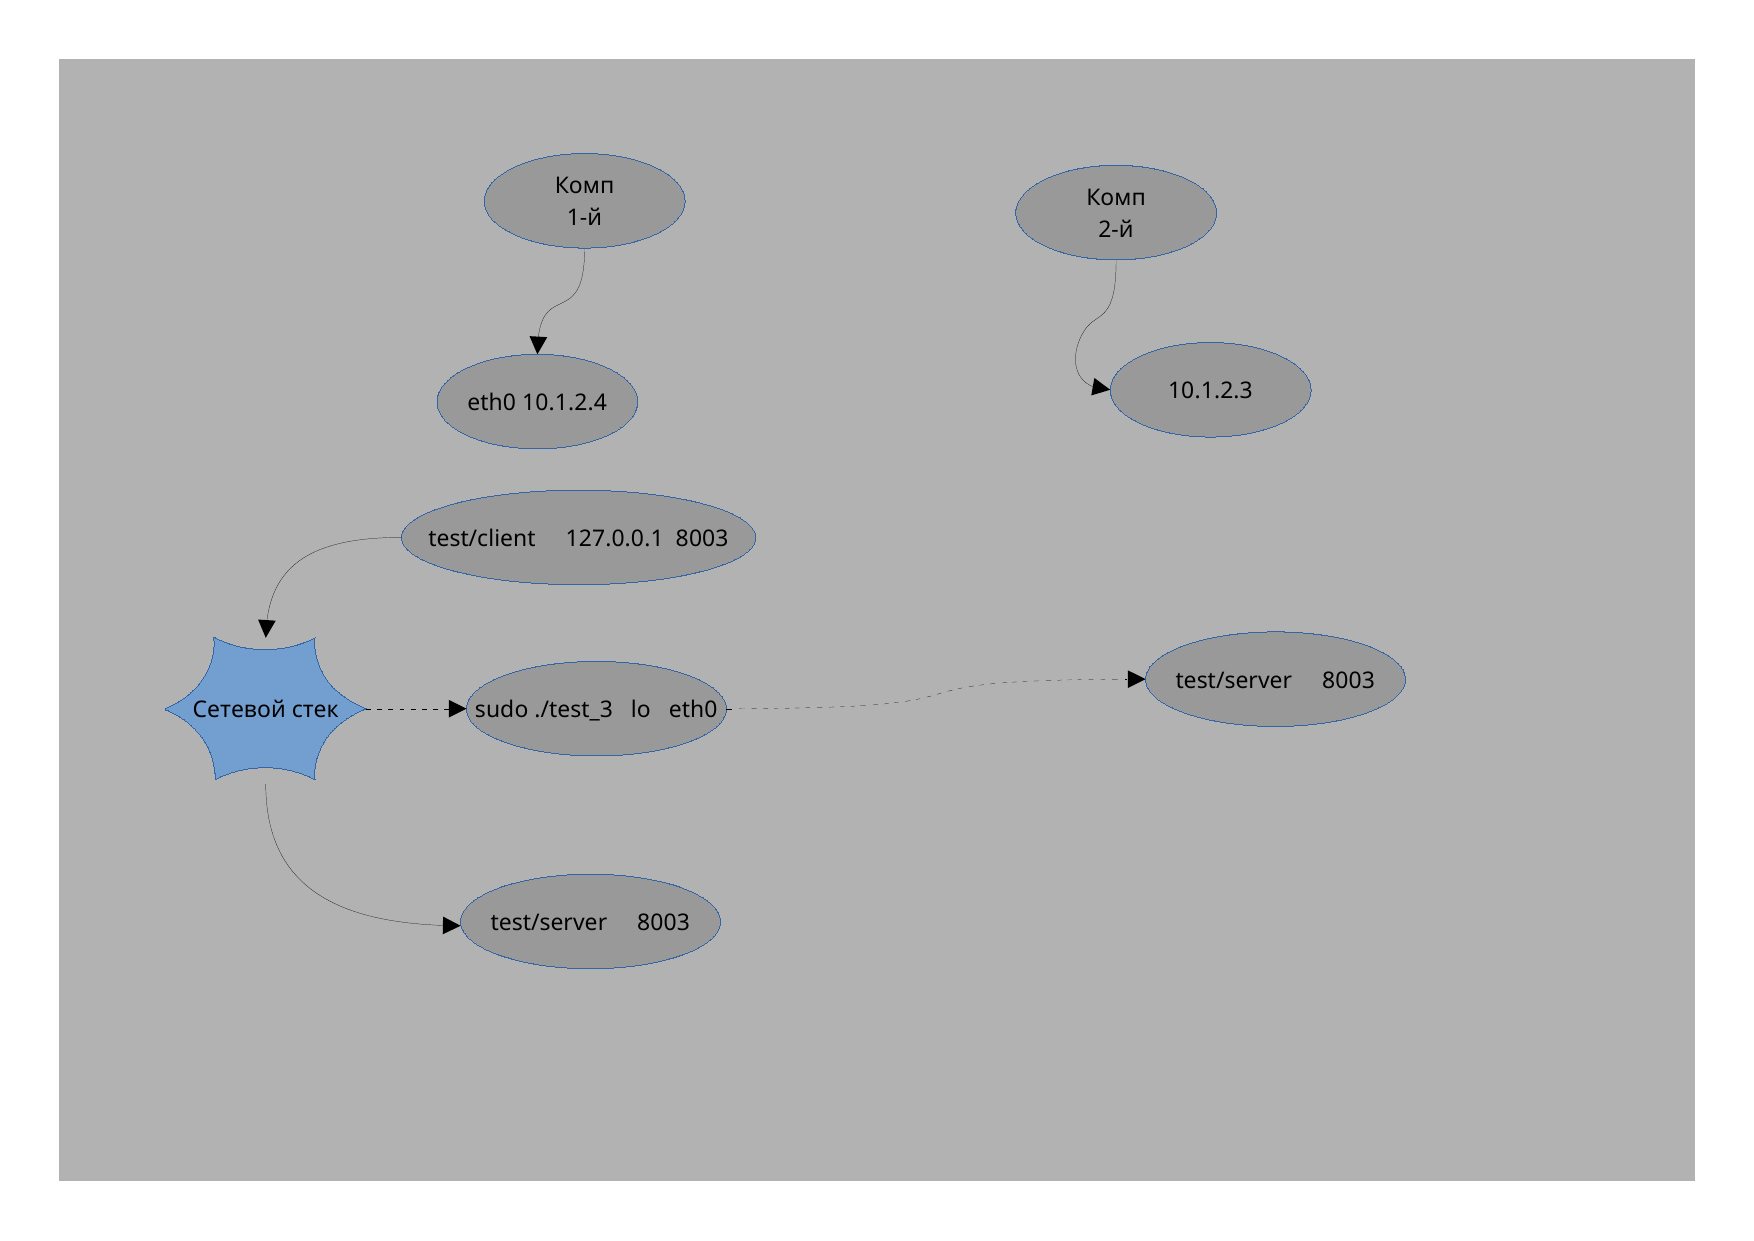

Комп
1-й
Комп
2-й
10.1.2.3
eth0 10.1.2.4
test/client 127.0.0.1 8003
test/server 8003
Сетевой стек
sudo ./test_3 lo eth0
test/server 8003